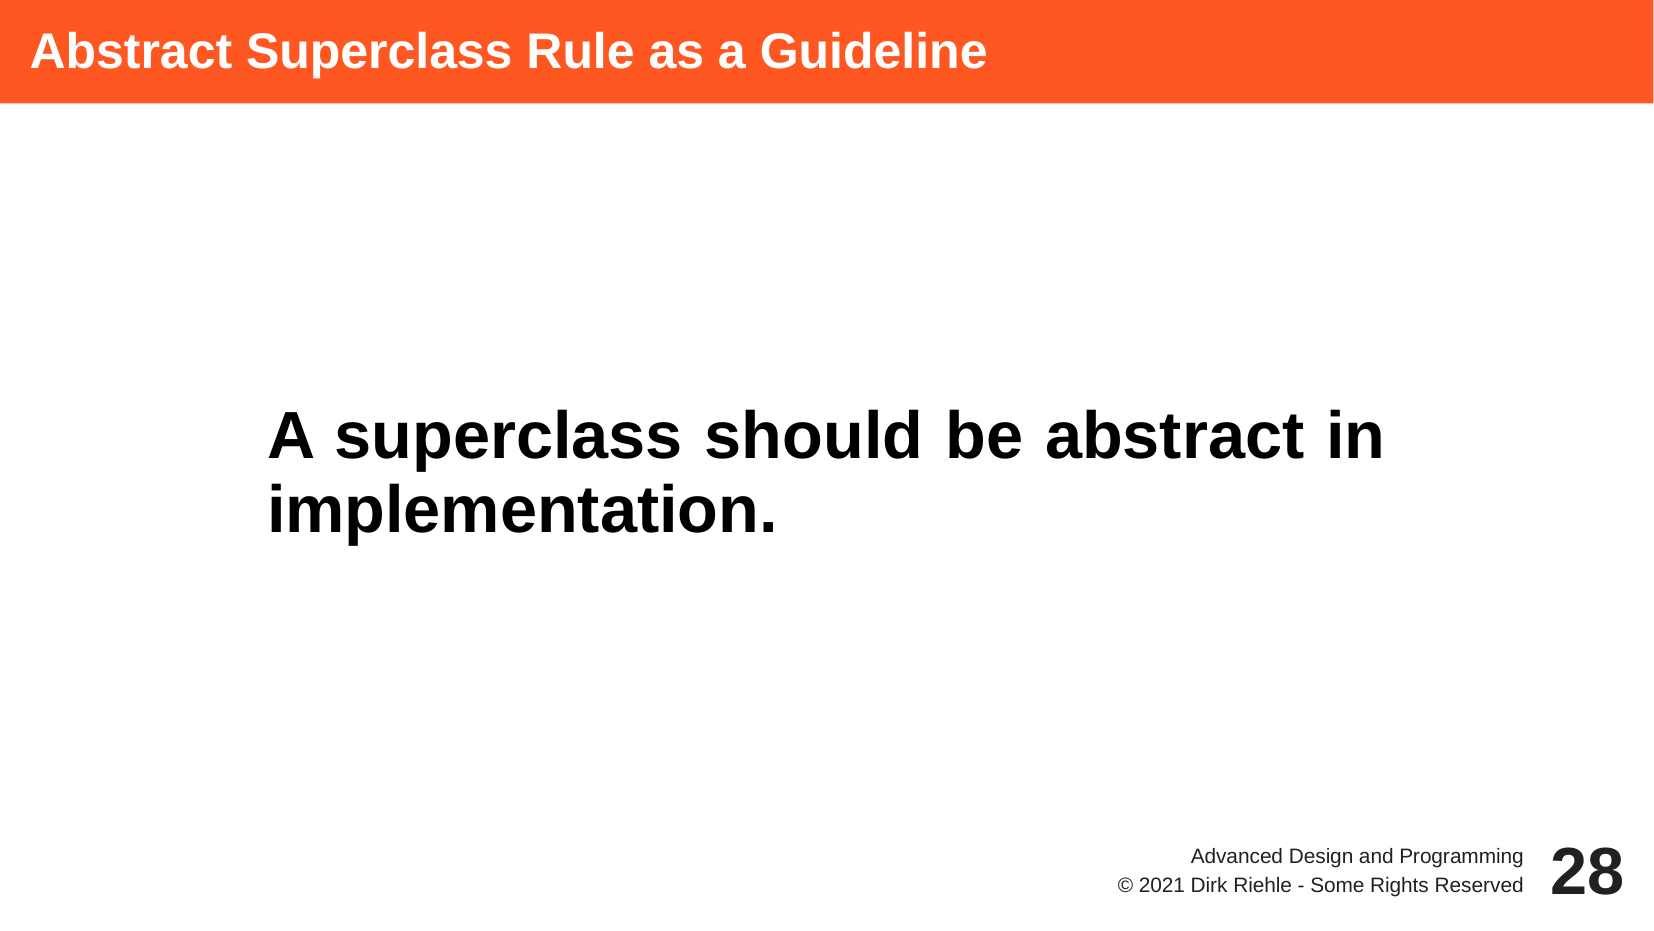

# Abstract Superclass Rule as a Guideline
A superclass should be abstract in implementation.
Advanced Design and Programming
28
© 2021 Dirk Riehle - Some Rights Reserved